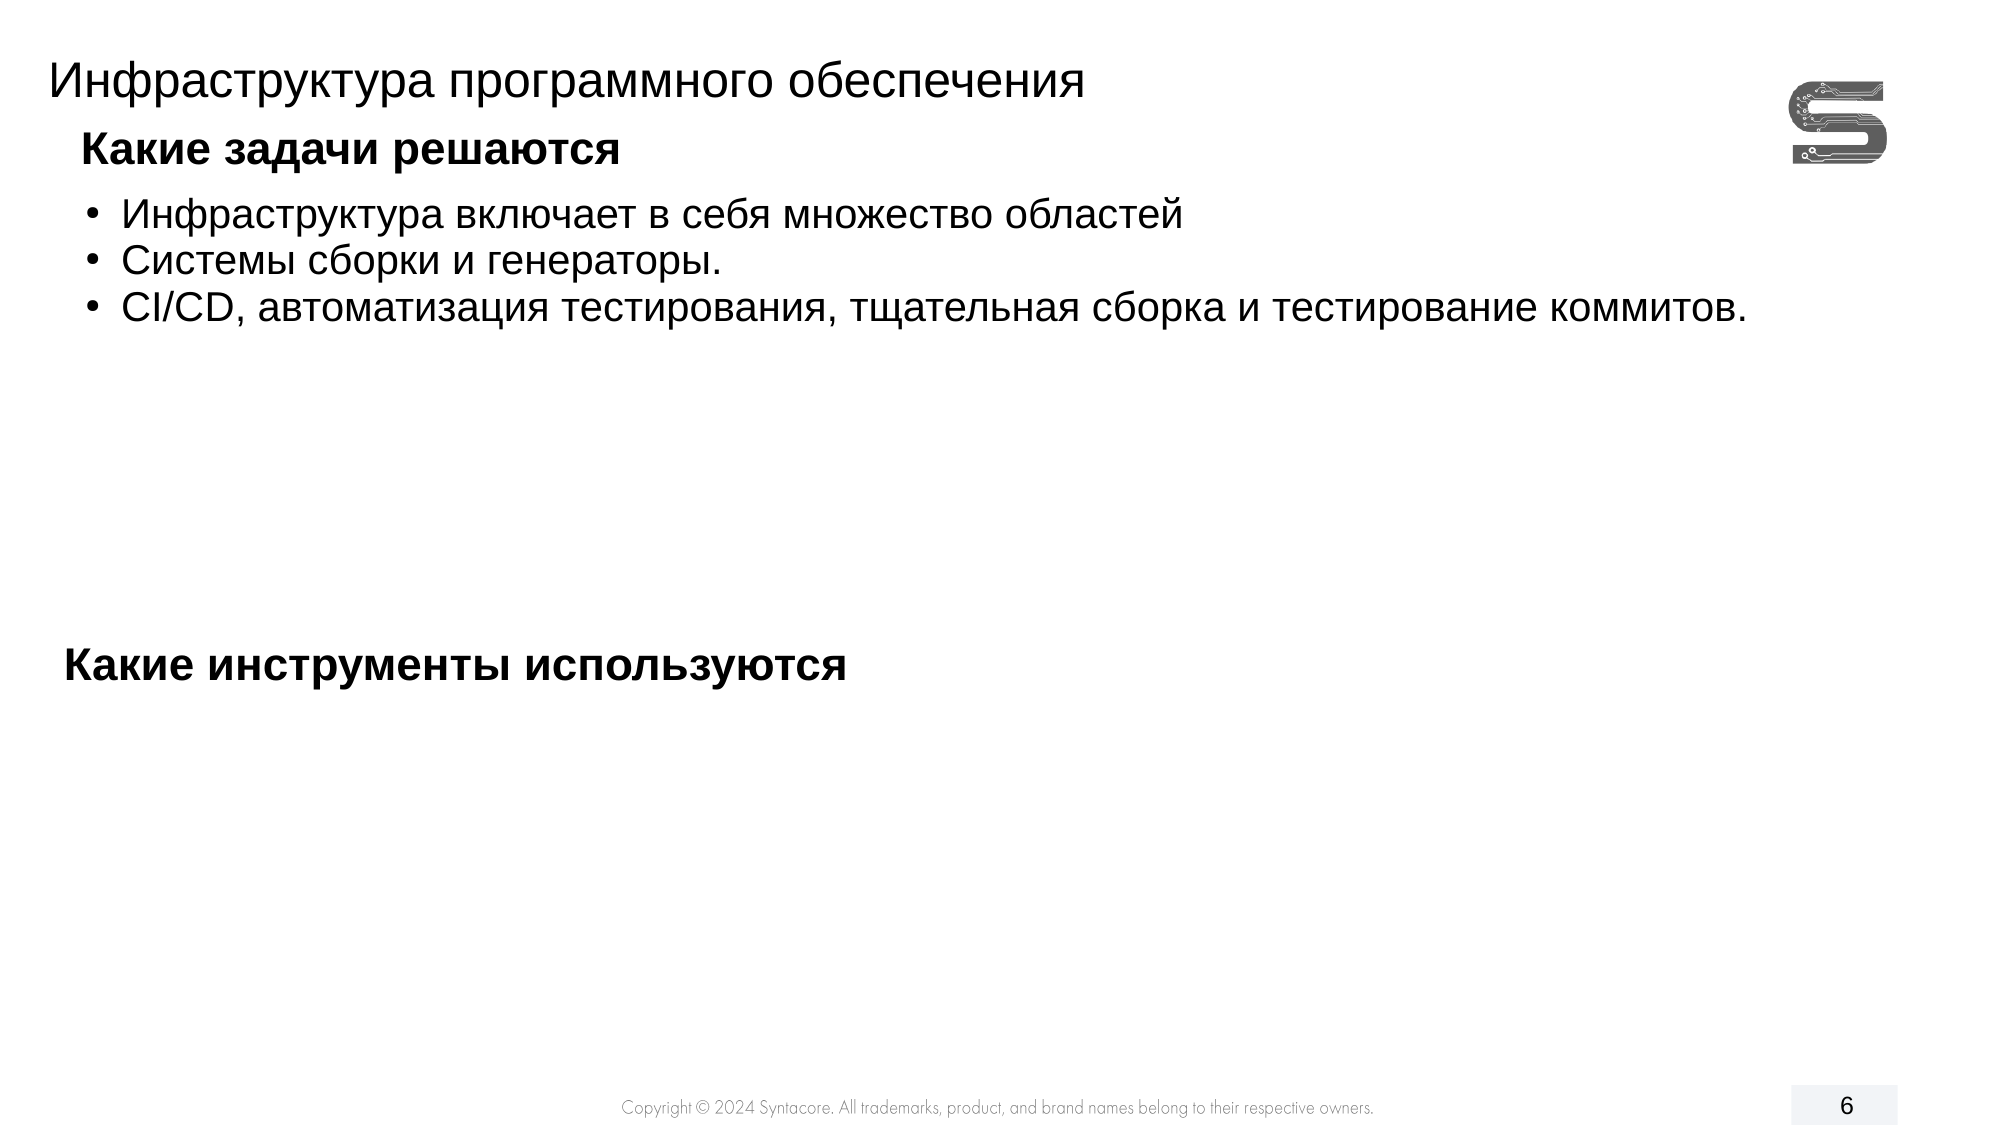

Инфраструктура программного обеспечения
Какие задачи решаются
Инфраструктура включает в себя множество областей
Системы сборки и генераторы.
CI/CD, автоматизация тестирования, тщательная сборка и тестирование коммитов.
Какие инструменты используются